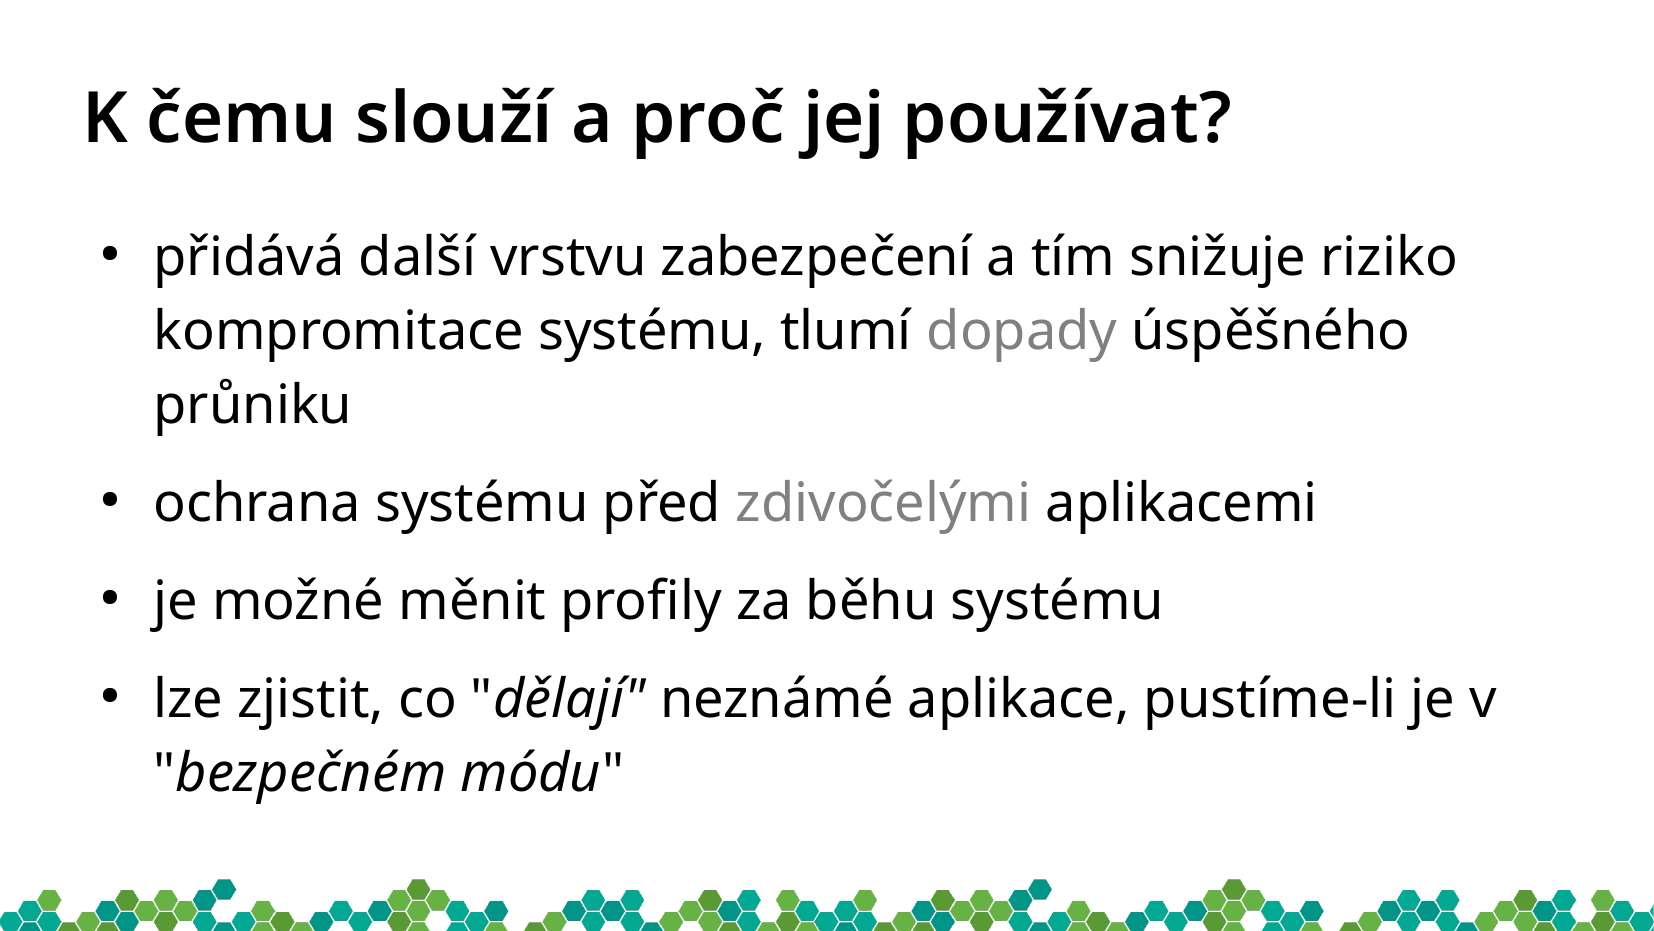

# K čemu slouží a proč jej používat?
přidává další vrstvu zabezpečení a tím snižuje riziko kompromitace systému, tlumí dopady úspěšného průniku
ochrana systému před zdivočelými aplikacemi
je možné měnit profily za běhu systému
lze zjistit, co "dělají" neznámé aplikace, pustíme-li je v "bezpečném módu"